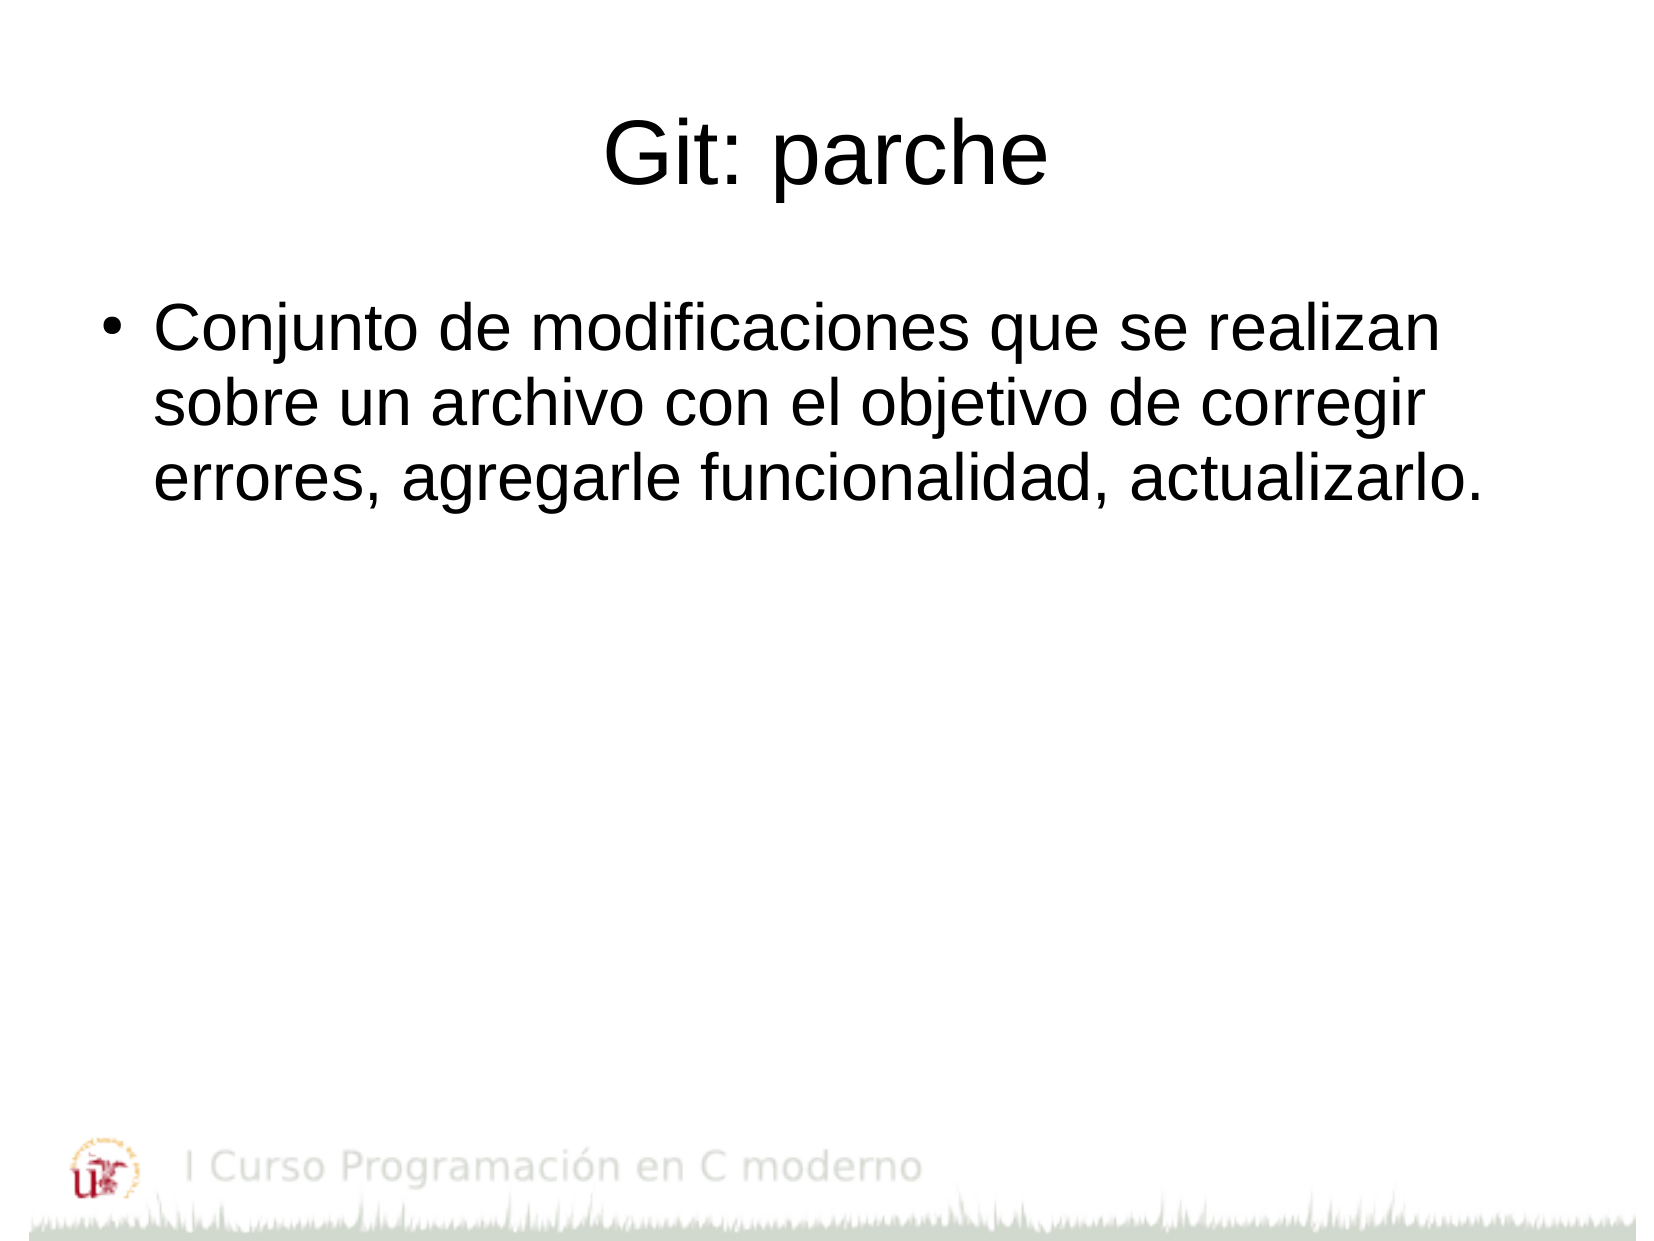

# Git: parche
Conjunto de modificaciones que se realizan sobre un archivo con el objetivo de corregir errores, agregarle funcionalidad, actualizarlo.